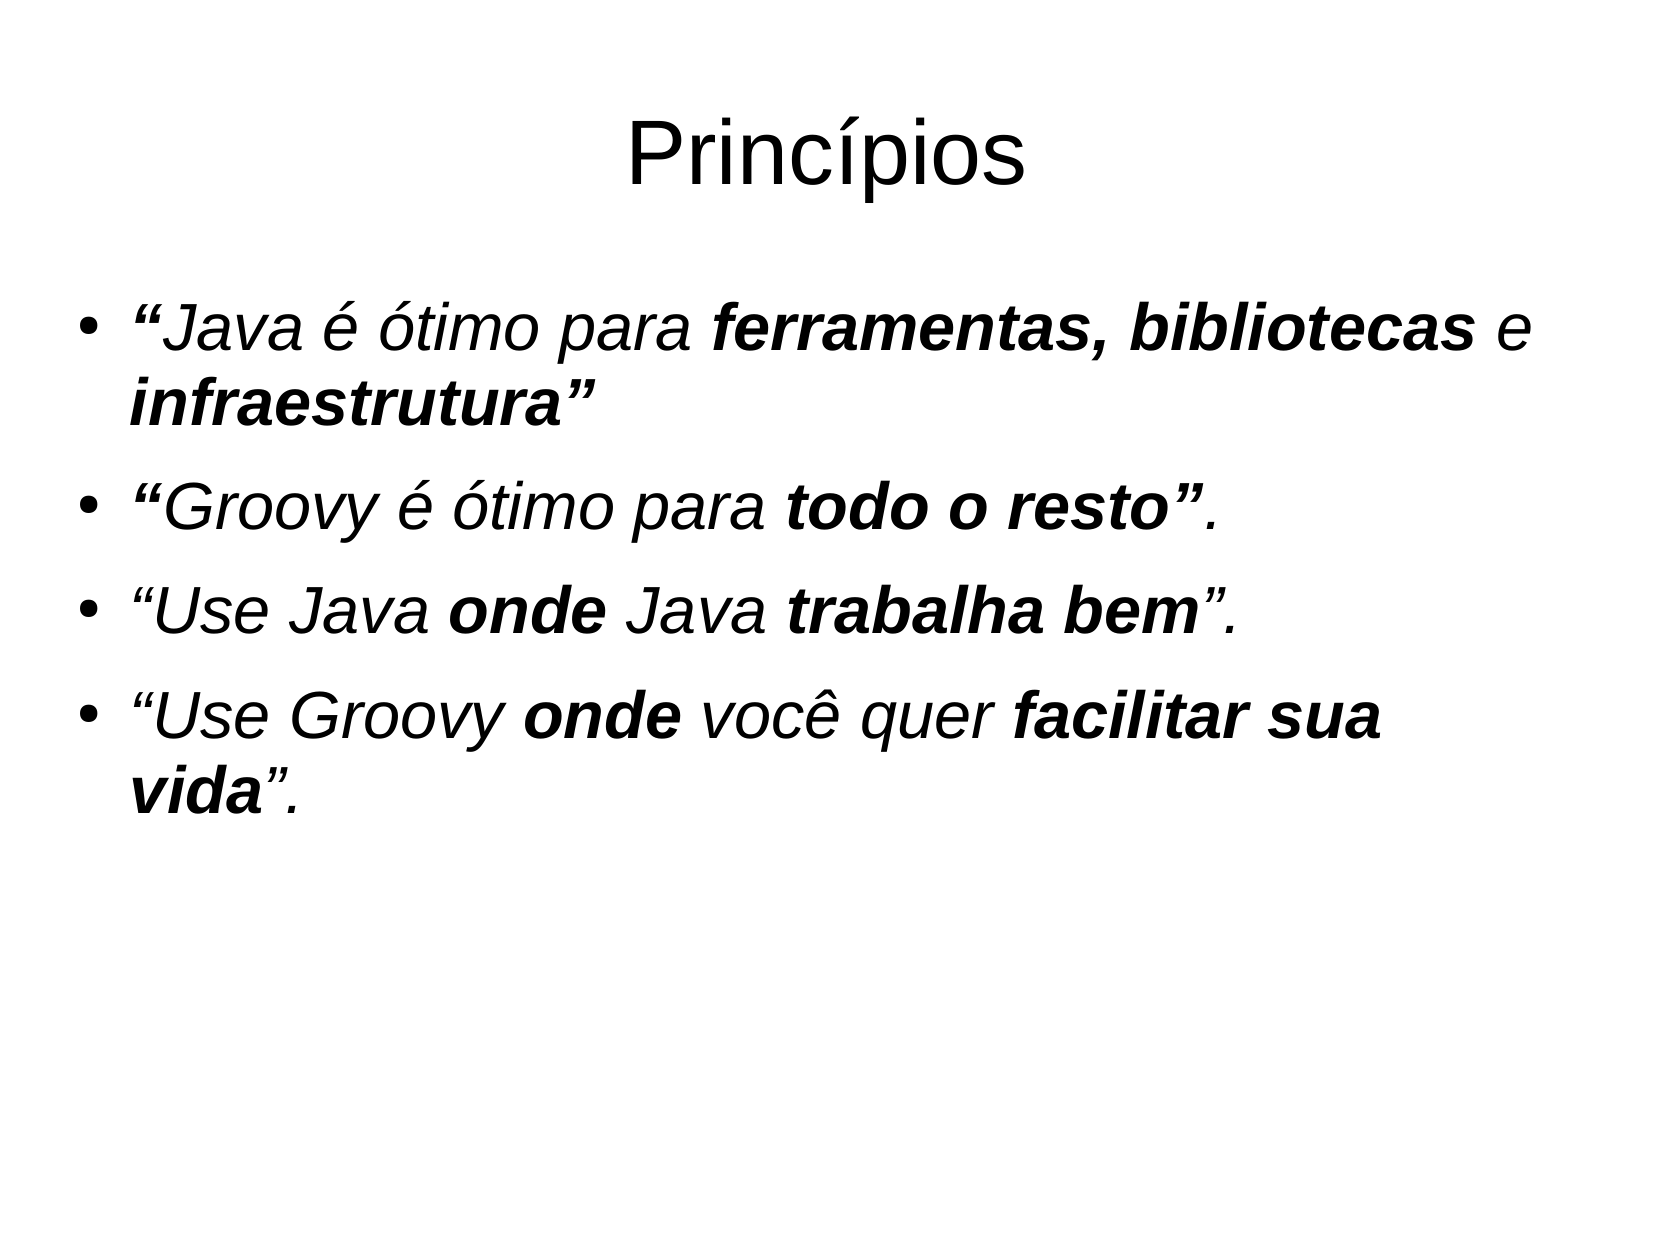

# Princípios
“Java é ótimo para ferramentas, bibliotecas e infraestrutura”
“Groovy é ótimo para todo o resto”.
“Use Java onde Java trabalha bem”.
“Use Groovy onde você quer facilitar sua vida”.